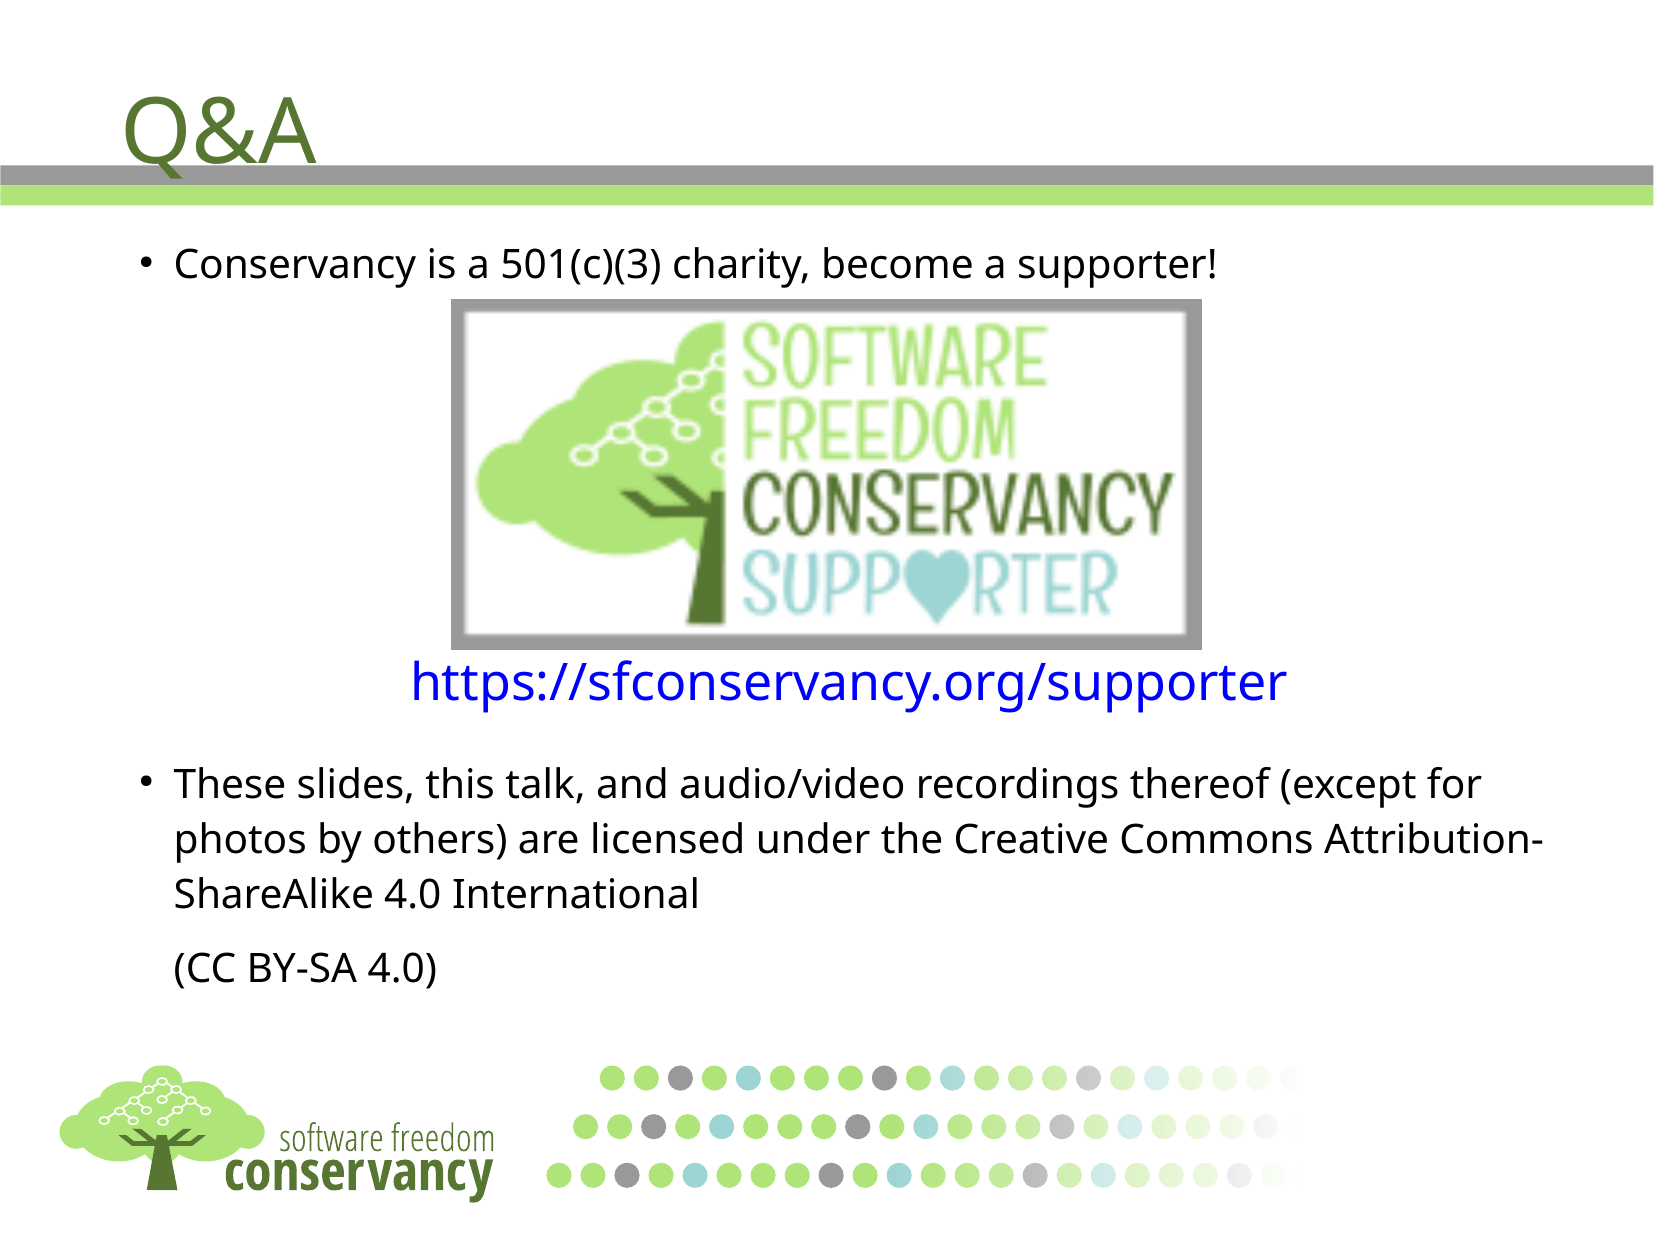

Q&A
# Conservancy is a 501(c)(3) charity, become a supporter!
These slides, this talk, and audio/video recordings thereof (except for photos by others) are licensed under the Creative Commons Attribution-ShareAlike 4.0 International
(CC BY-SA 4.0)
https://sfconservancy.org/supporter